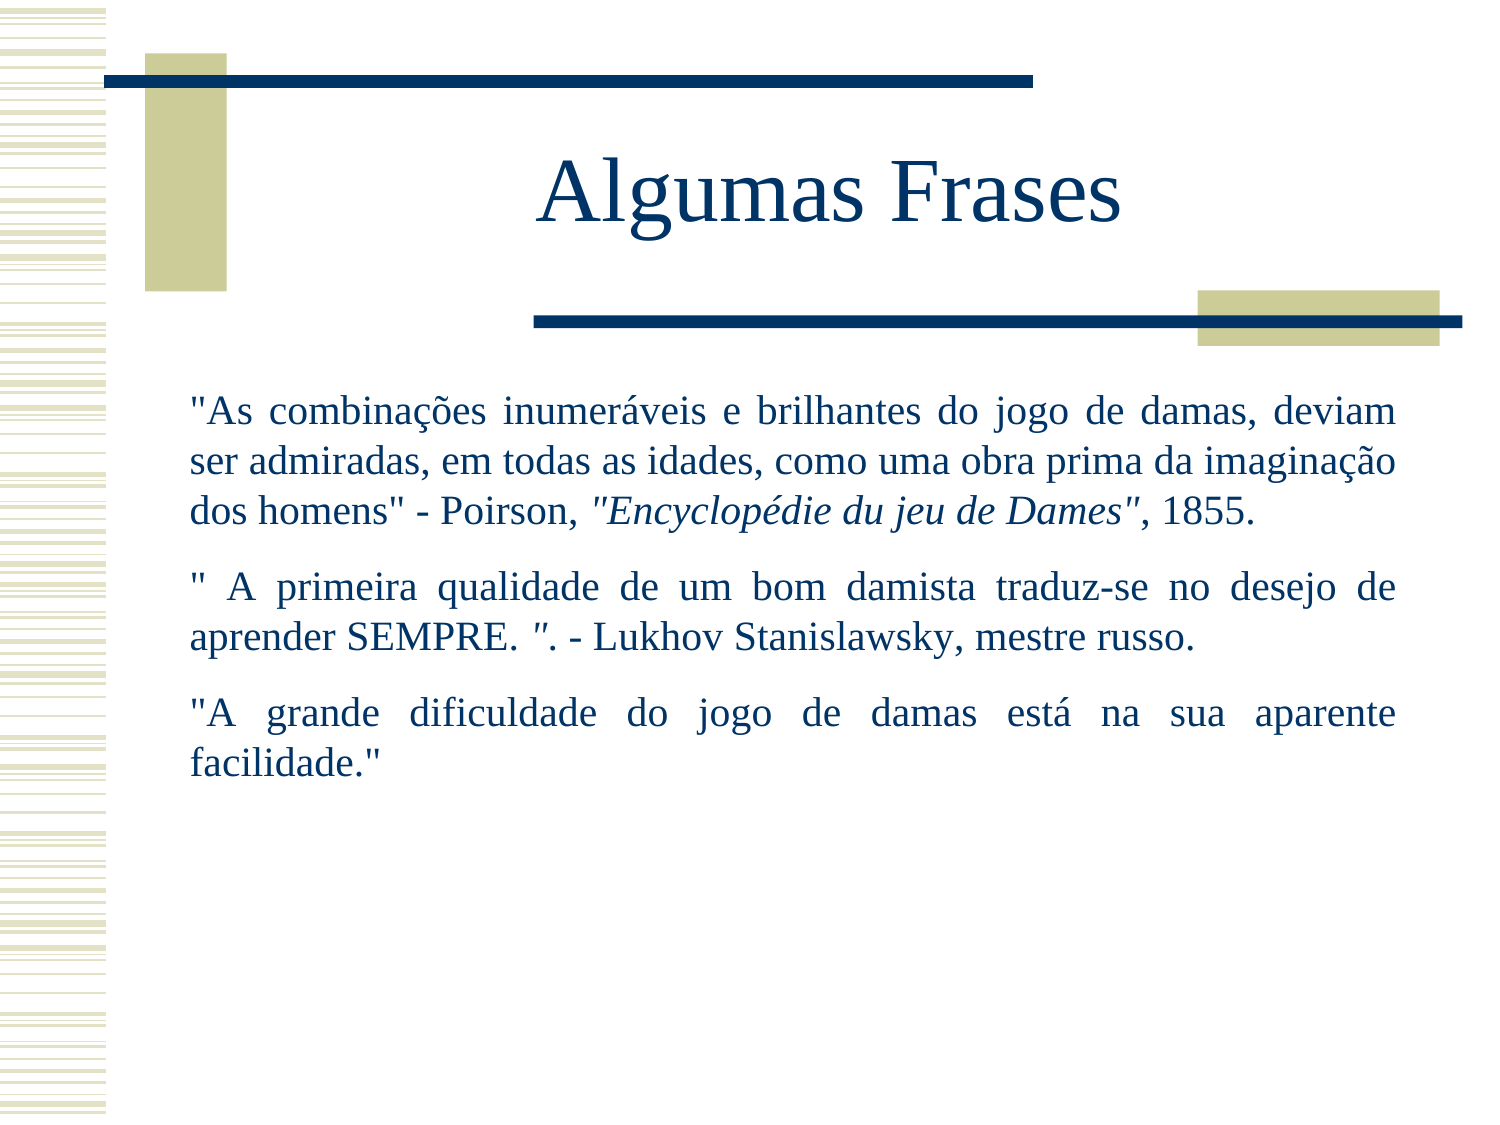

# Algumas Frases
"As combinações inumeráveis e brilhantes do jogo de damas, deviam ser admiradas, em todas as idades, como uma obra prima da imaginação dos homens" - Poirson, "Encyclopédie du jeu de Dames", 1855.
" A primeira qualidade de um bom damista traduz-se no desejo de aprender SEMPRE. ". - Lukhov Stanislawsky, mestre russo.
"A grande dificuldade do jogo de damas está na sua aparente facilidade."